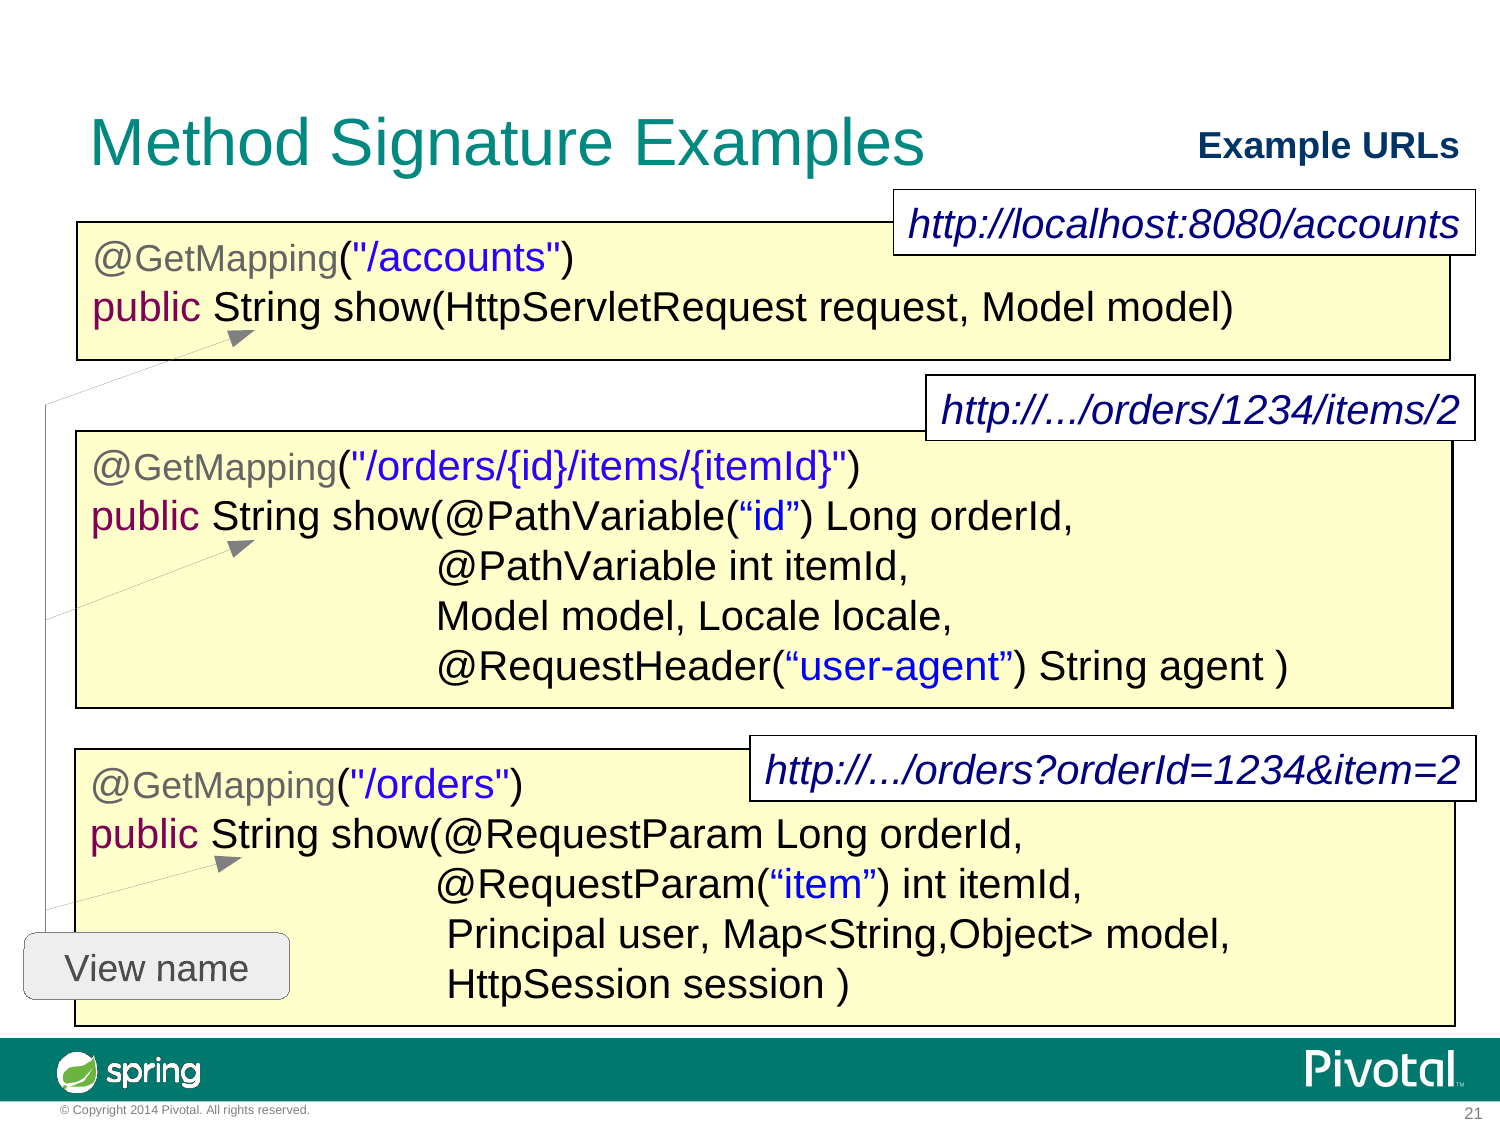

# Method Signature Examples
Example URLs
http://localhost:8080/accounts
@GetMapping("/accounts")
public String show(HttpServletRequest request, Model model)
http://.../orders/1234/items/2
@GetMapping("/orders/{id}/items/{itemId}")
public String show(@PathVariable(“id”) Long orderId,
 @PathVariable int itemId,
 Model model, Locale locale,
 @RequestHeader(“user-agent”) String agent )
http://.../orders?orderId=1234&item=2
@GetMapping("/orders")
public String show(@RequestParam Long orderId,
 @RequestParam(“item”) int itemId,
 Principal user, Map<String,Object> model,
 HttpSession session )
View name